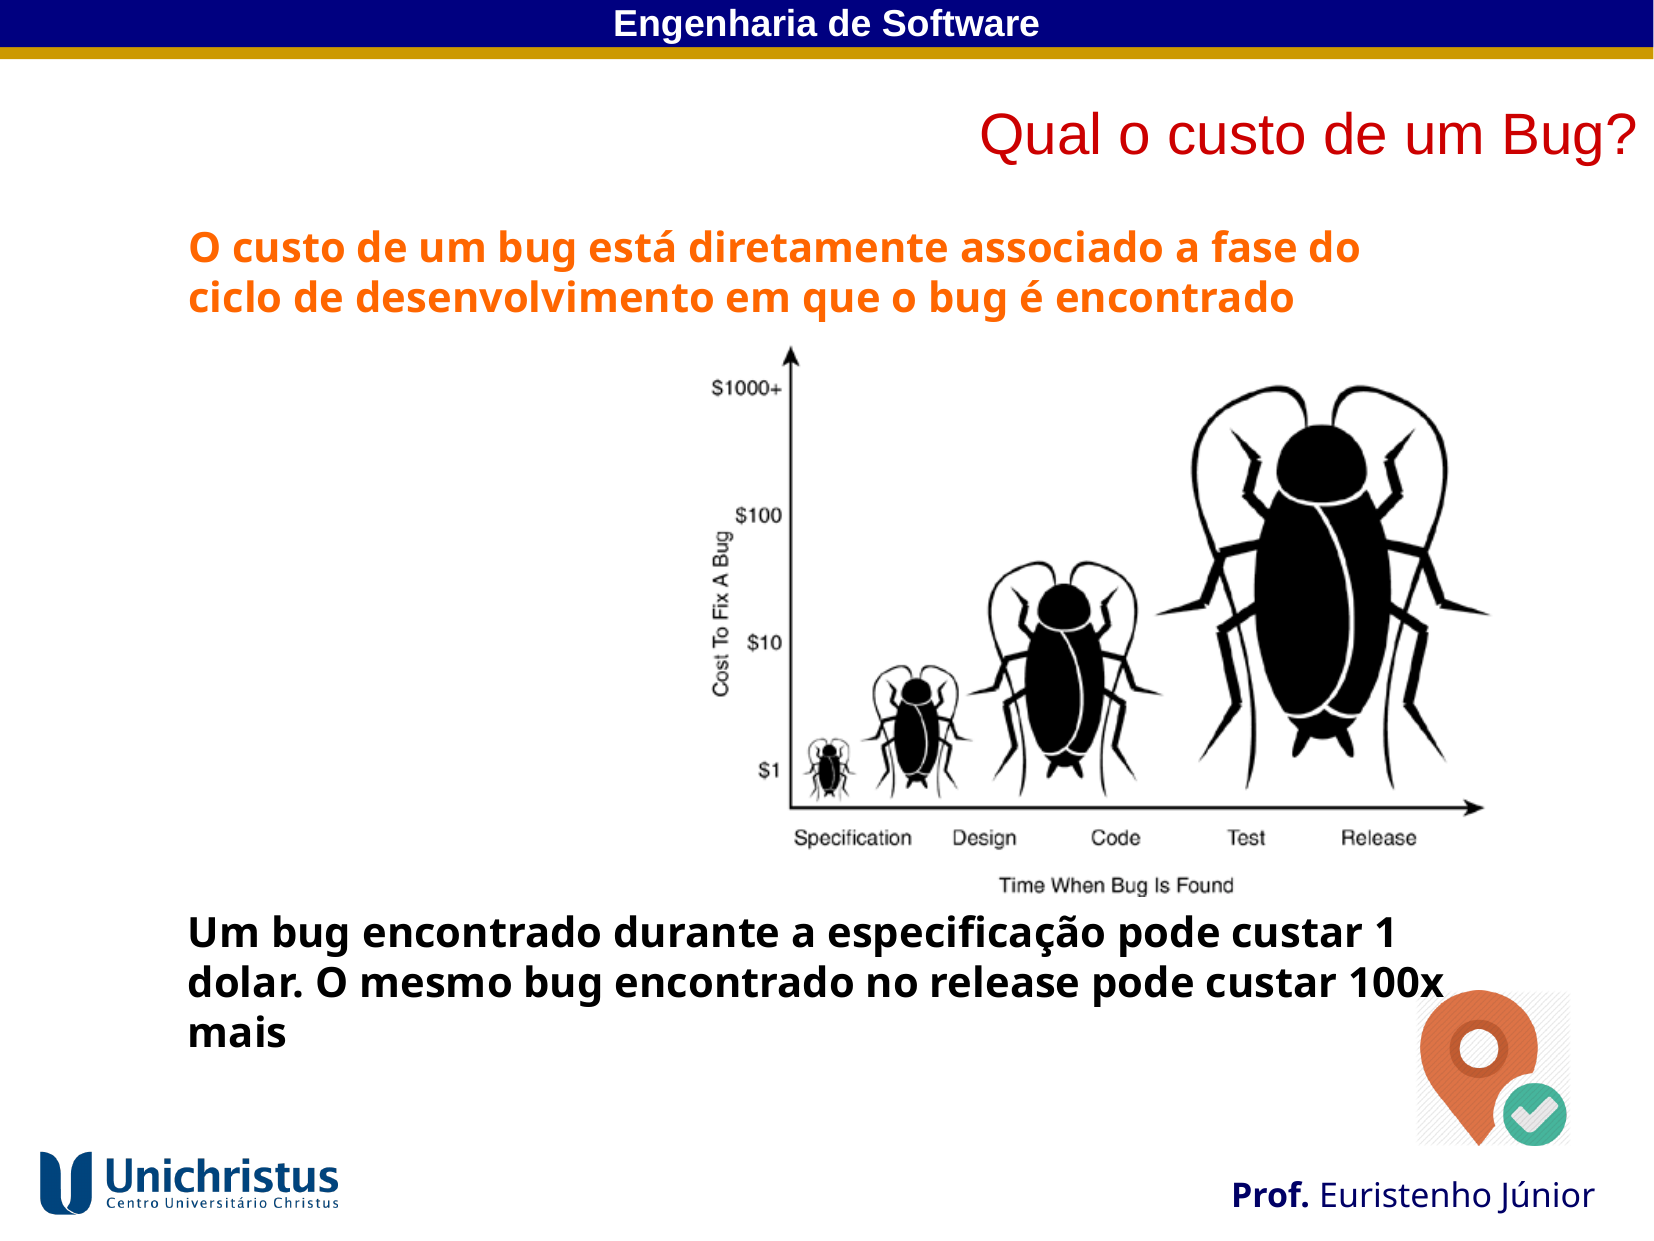

Engenharia de Software
Qual o custo de um Bug?
O custo de um bug está diretamente associado a fase do ciclo de desenvolvimento em que o bug é encontrado
Um bug encontrado durante a especificação pode custar 1 dolar. O mesmo bug encontrado no release pode custar 100x mais
Prof. Euristenho Júnior